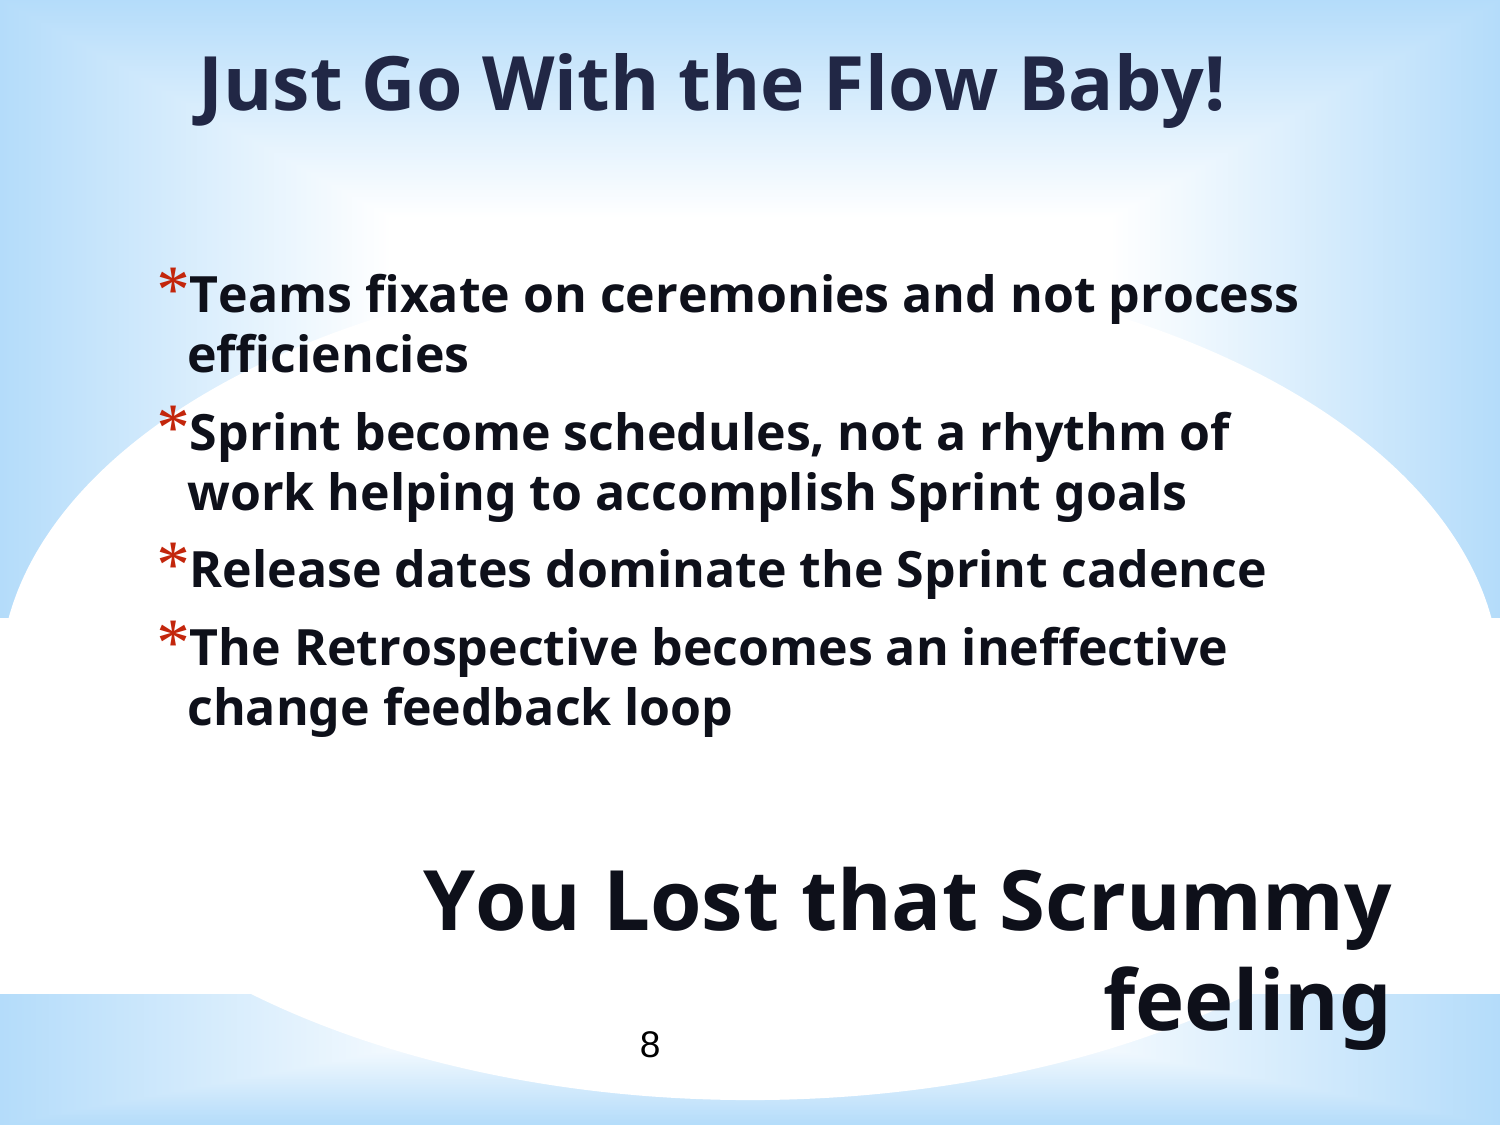

Just Go With the Flow Baby!
Teams fixate on ceremonies and not process efficiencies
Sprint become schedules, not a rhythm of work helping to accomplish Sprint goals
Release dates dominate the Sprint cadence
The Retrospective becomes an ineffective change feedback loop
# You Lost that Scrummy feeling